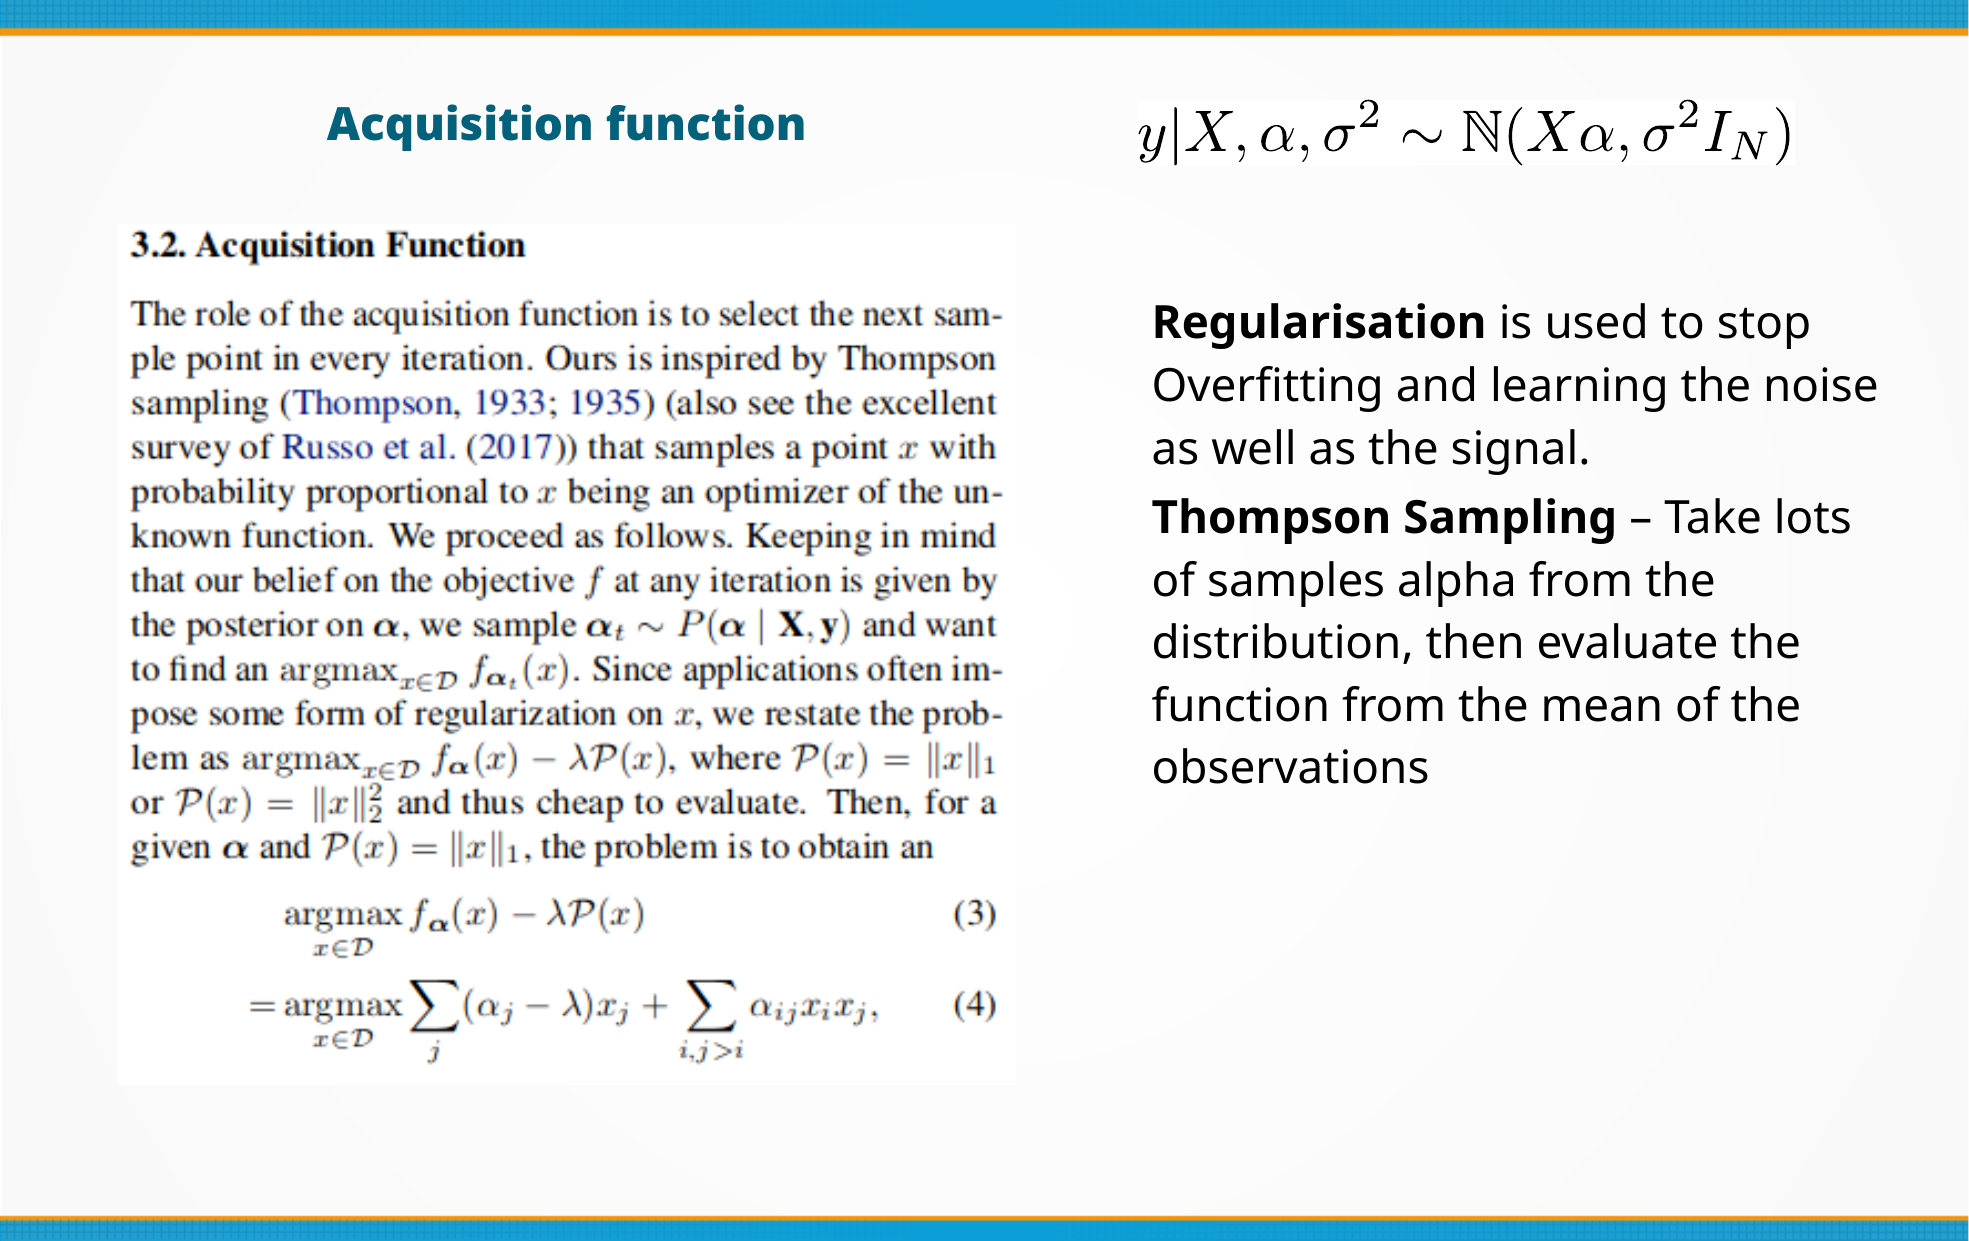

# Acquisition function
Regularisation is used to stop
Overfitting and learning the noise as well as the signal.
Thompson Sampling – Take lots of samples alpha from the distribution, then evaluate the function from the mean of the observations